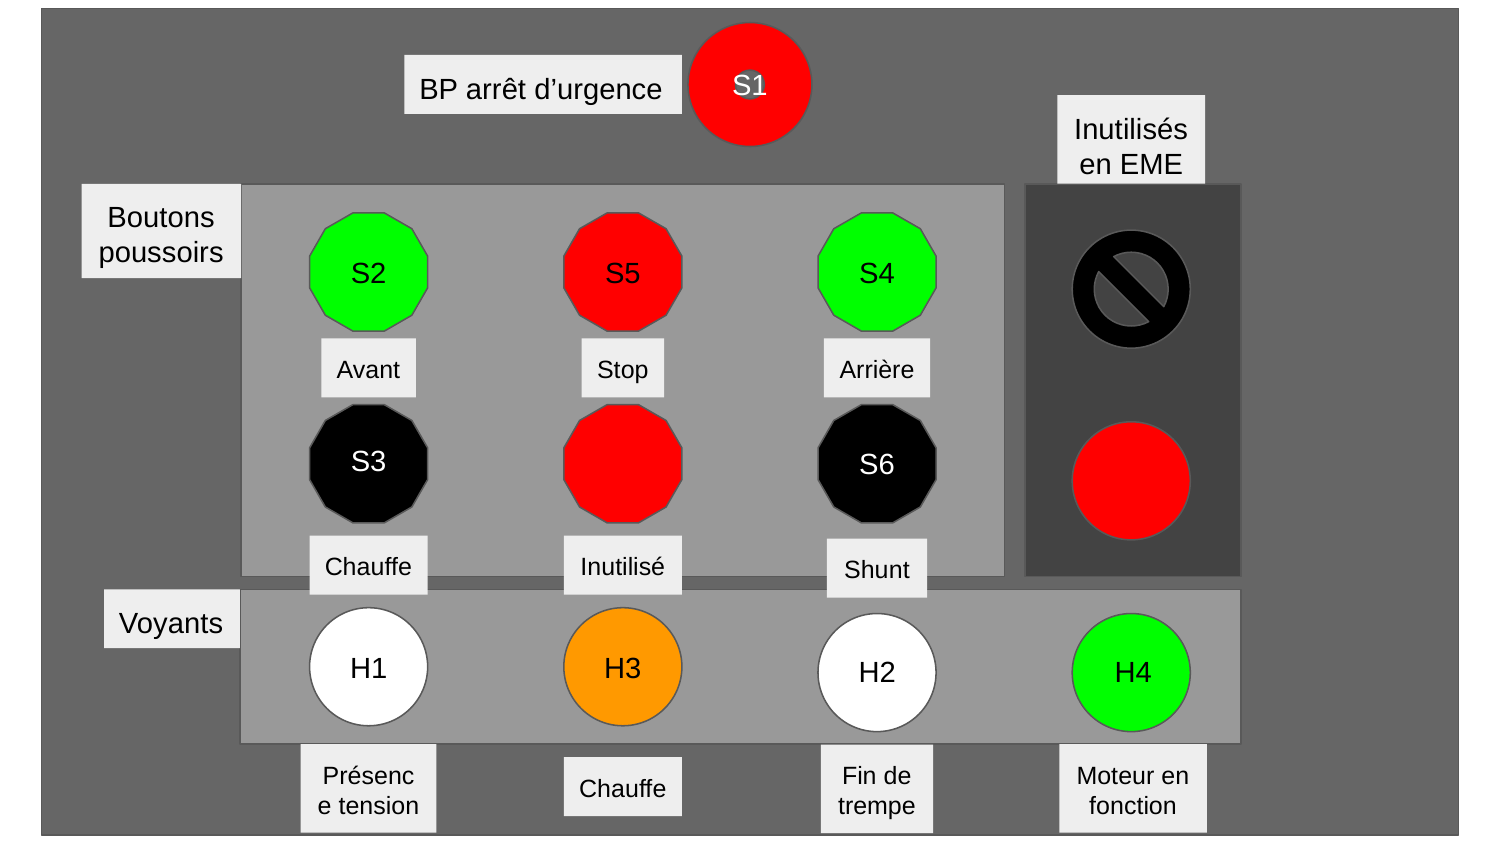

S1
BP arrêt d’urgence
Inutilisés en EME
Boutons poussoirs
S2
S5
S4
Avant
Stop
Arrière
S3
S6
Chauffe
Inutilisé
Shunt
Voyants
H1
H3
H2
H4
Présence tension
Moteur en fonction
Fin de trempe
Chauffe